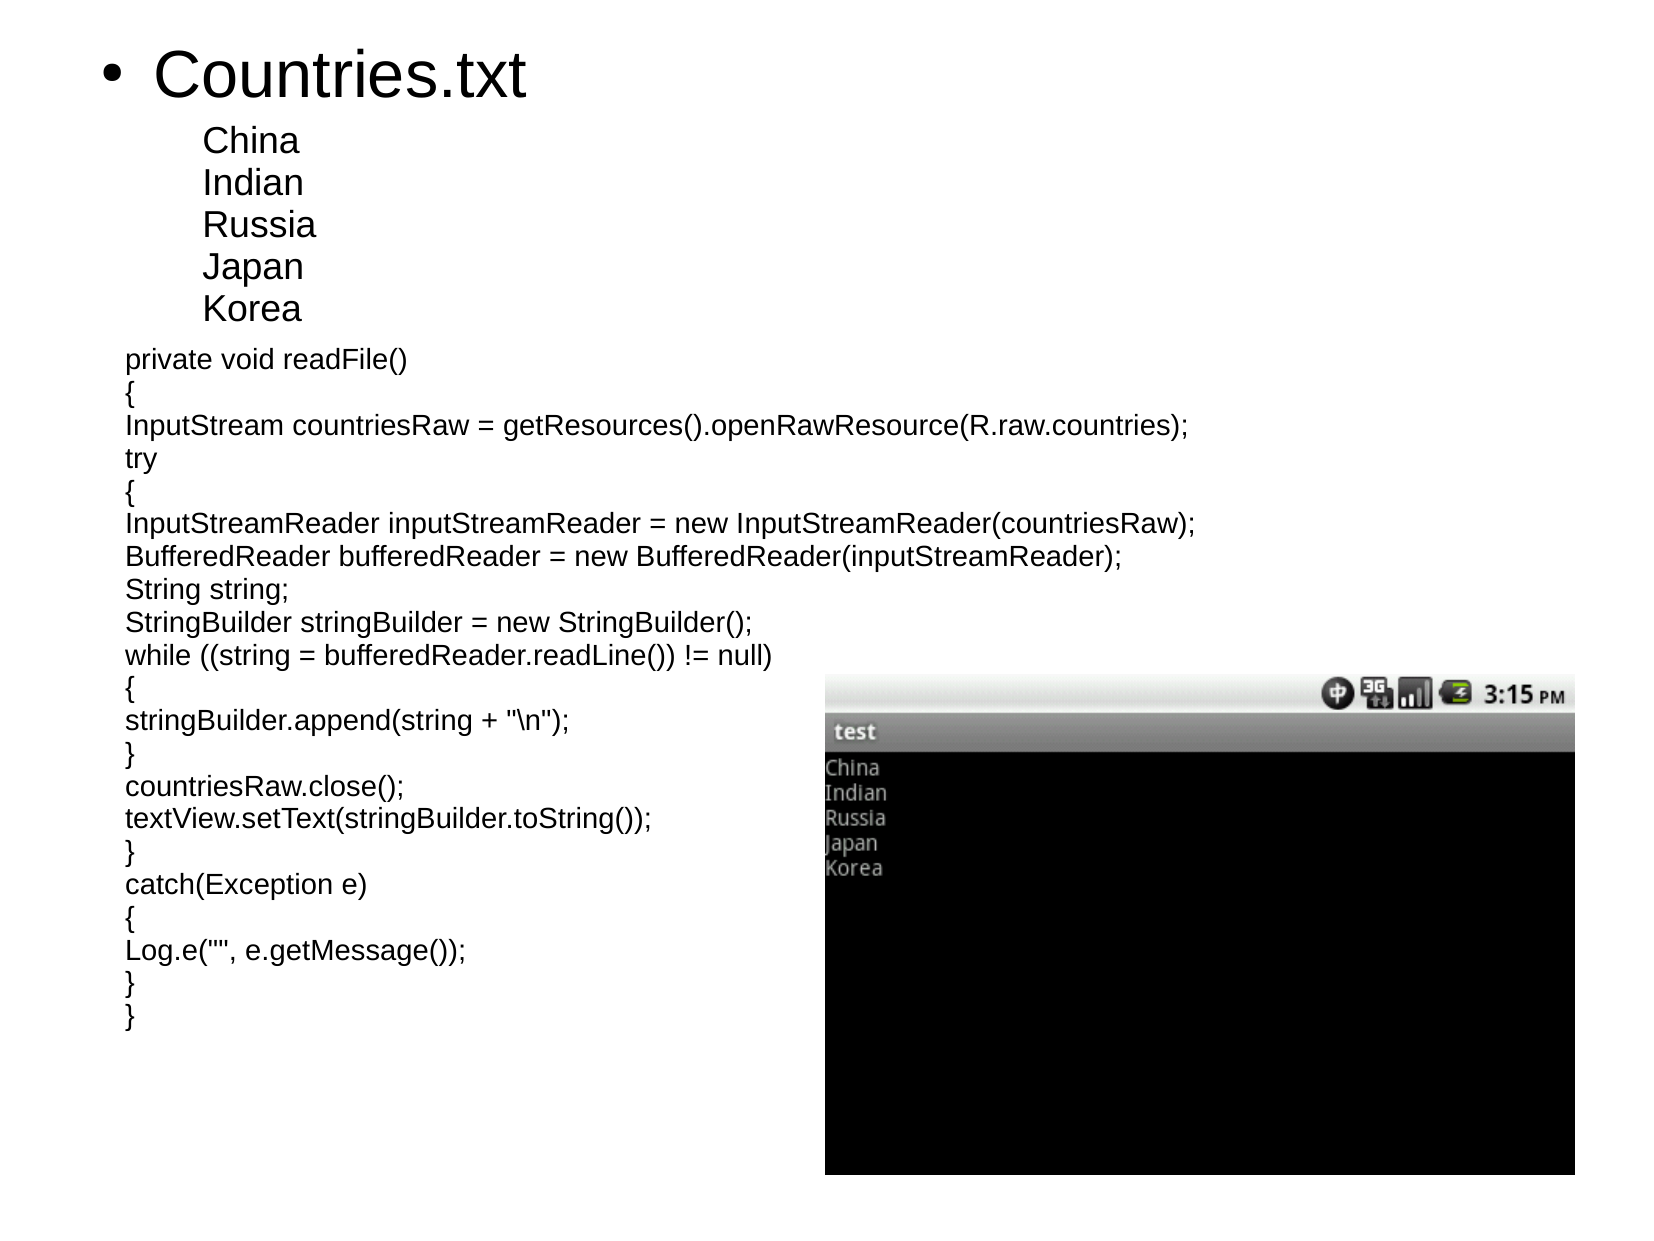

# Countries.txt
China
Indian
Russia
Japan
Korea
private void readFile()
{
InputStream countriesRaw = getResources().openRawResource(R.raw.countries);
try
{
InputStreamReader inputStreamReader = new InputStreamReader(countriesRaw);
BufferedReader bufferedReader = new BufferedReader(inputStreamReader);
String string;
StringBuilder stringBuilder = new StringBuilder();
while ((string = bufferedReader.readLine()) != null)
{
stringBuilder.append(string + "\n");
}
countriesRaw.close();
textView.setText(stringBuilder.toString());
}
catch(Exception e)
{
Log.e("", e.getMessage());
}
}